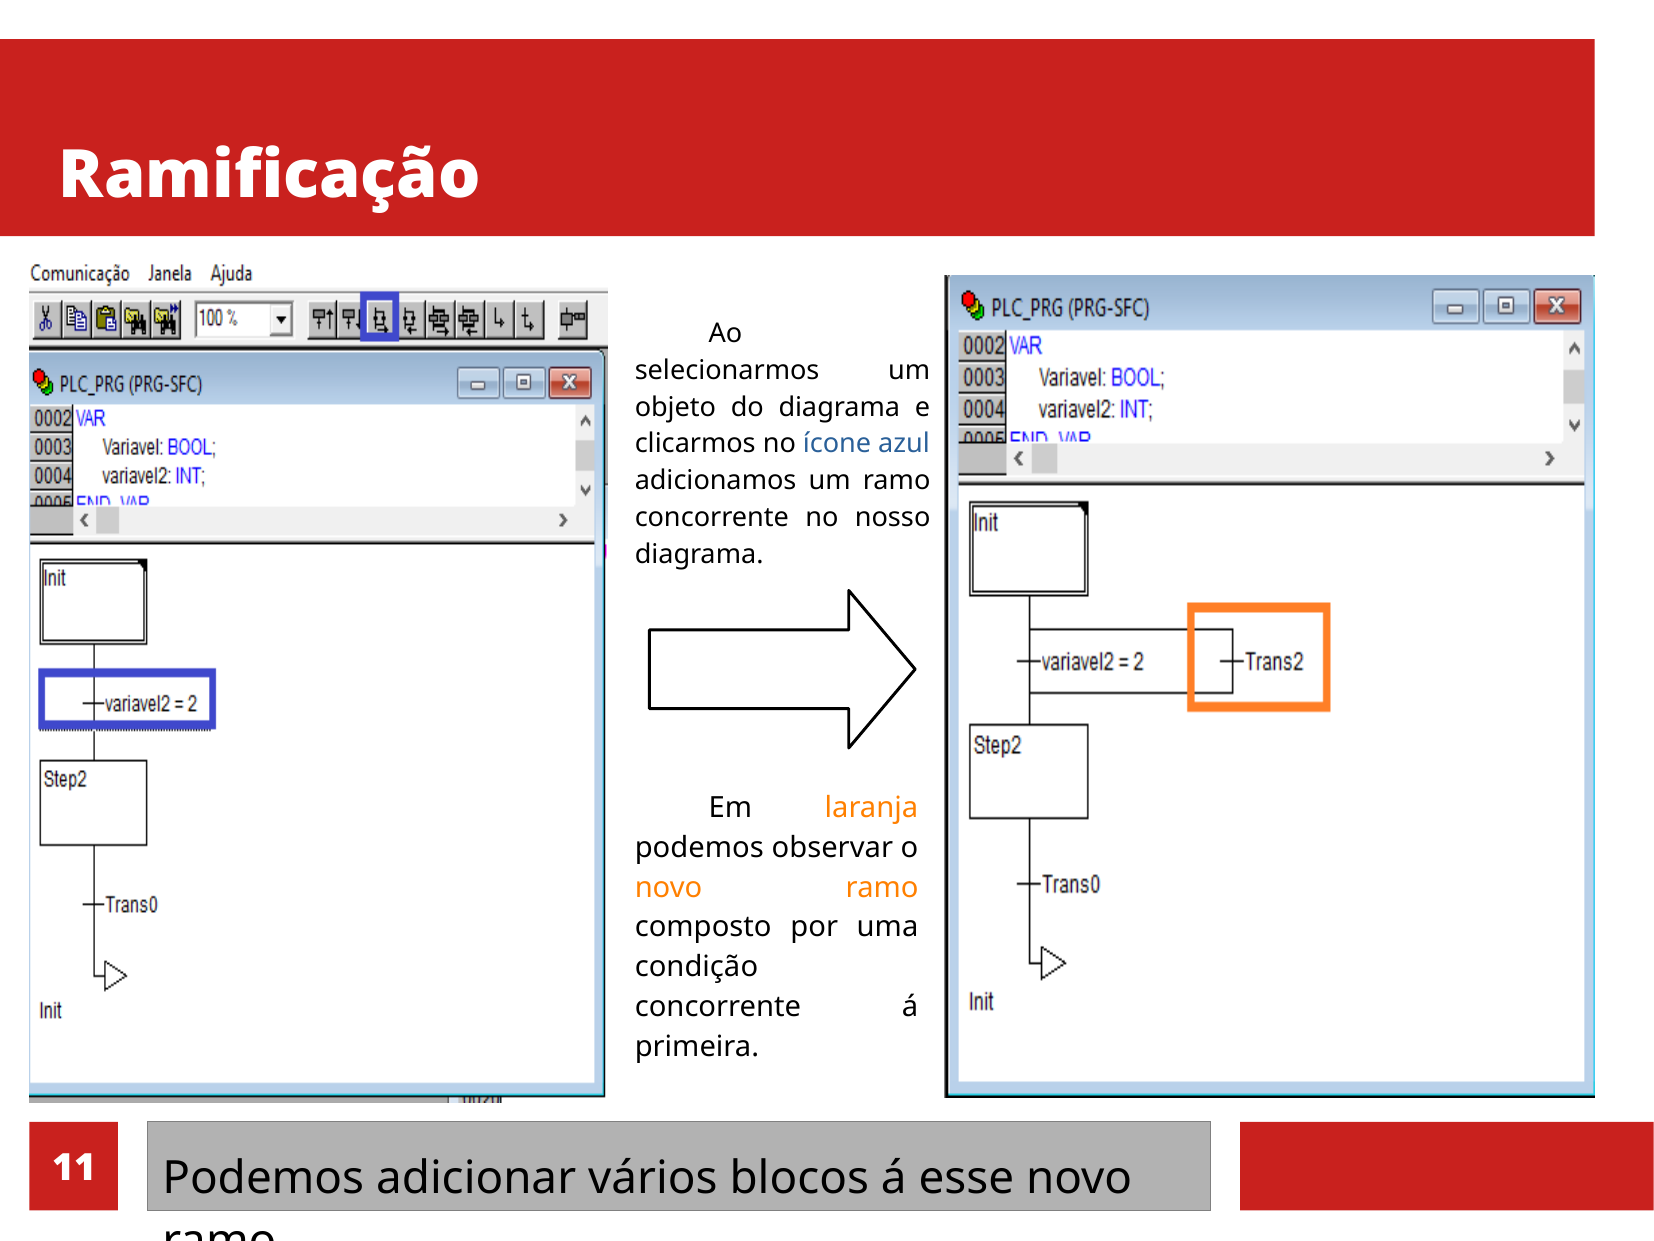

# Ramificação
	Ao selecionarmos um objeto do diagrama e clicarmos no ícone azul adicionamos um ramo concorrente no nosso diagrama.
	Em laranja podemos observar o novo ramo composto por uma condição concorrente á primeira.
11
Podemos adicionar vários blocos á esse novo ramo